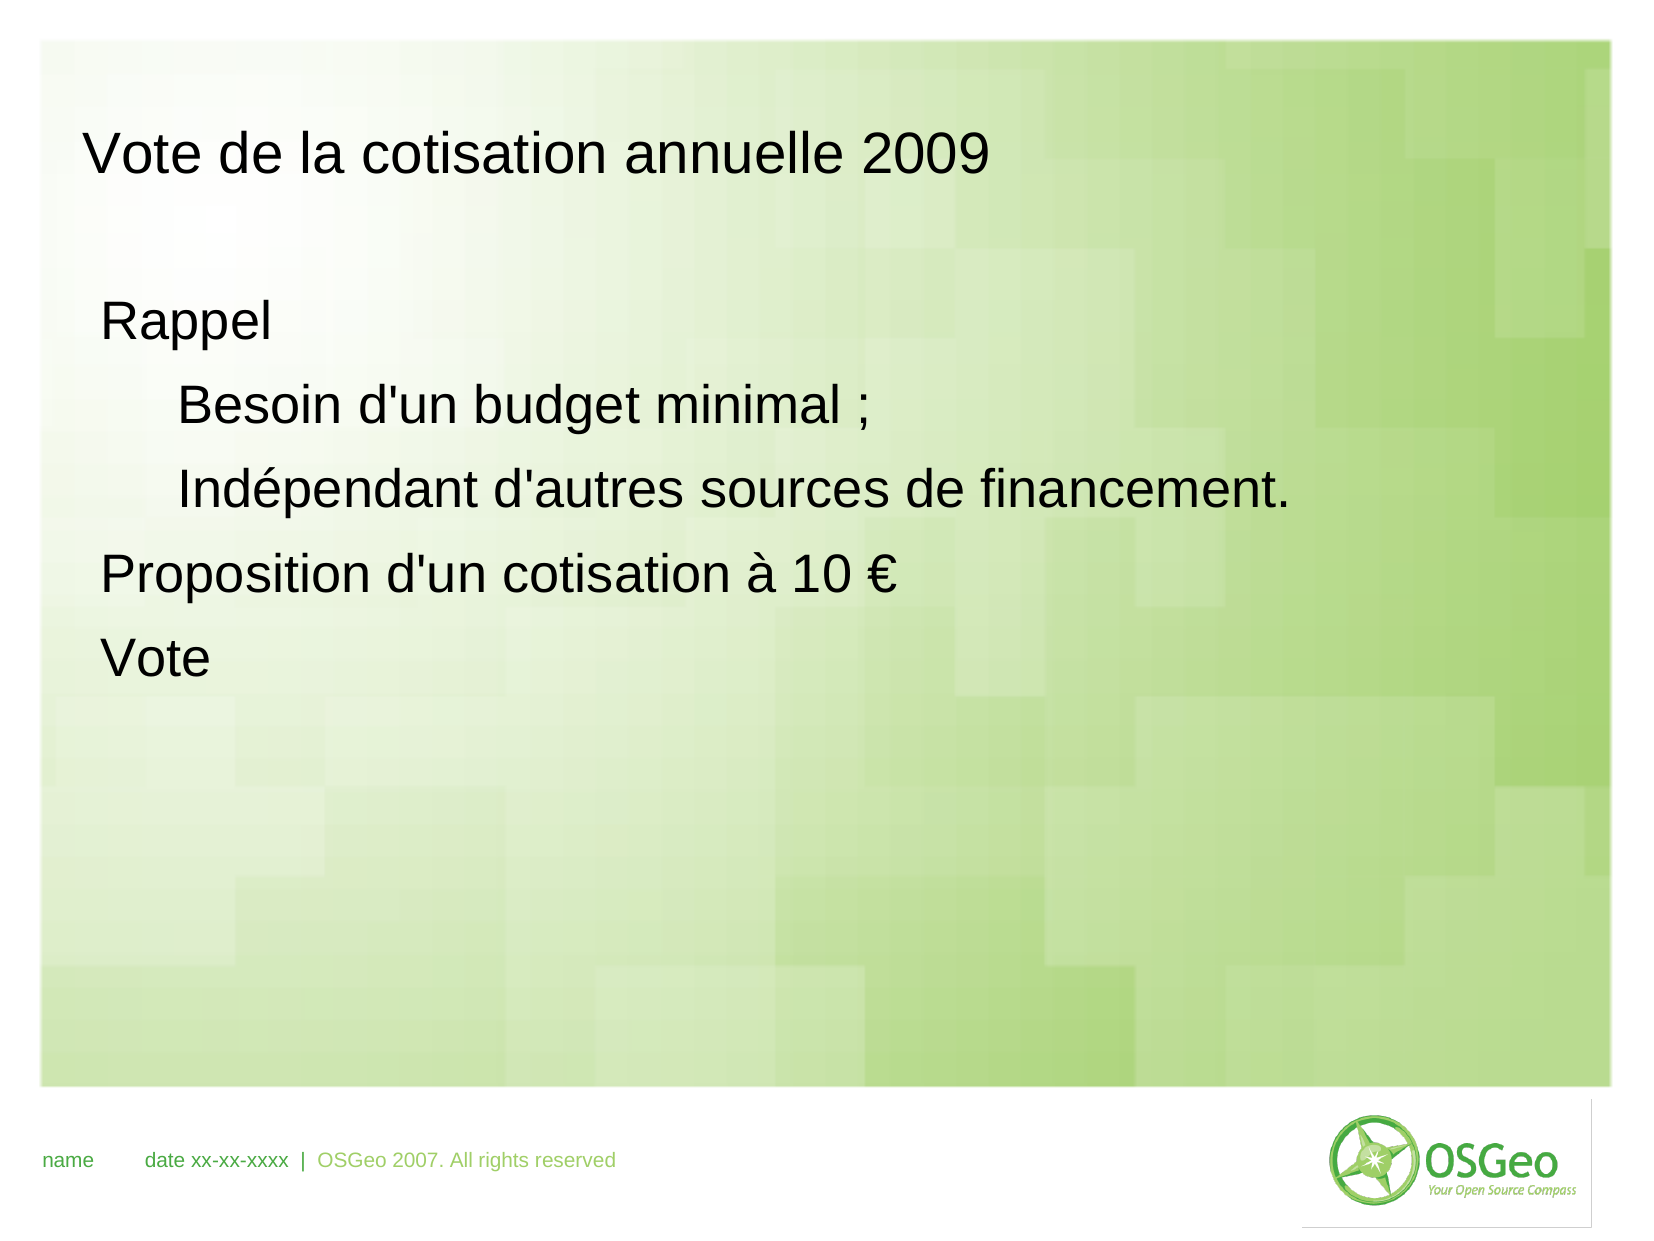

# Vote de la cotisation annuelle 2009
Rappel
Besoin d'un budget minimal ;
Indépendant d'autres sources de financement.
Proposition d'un cotisation à 10 €
Vote